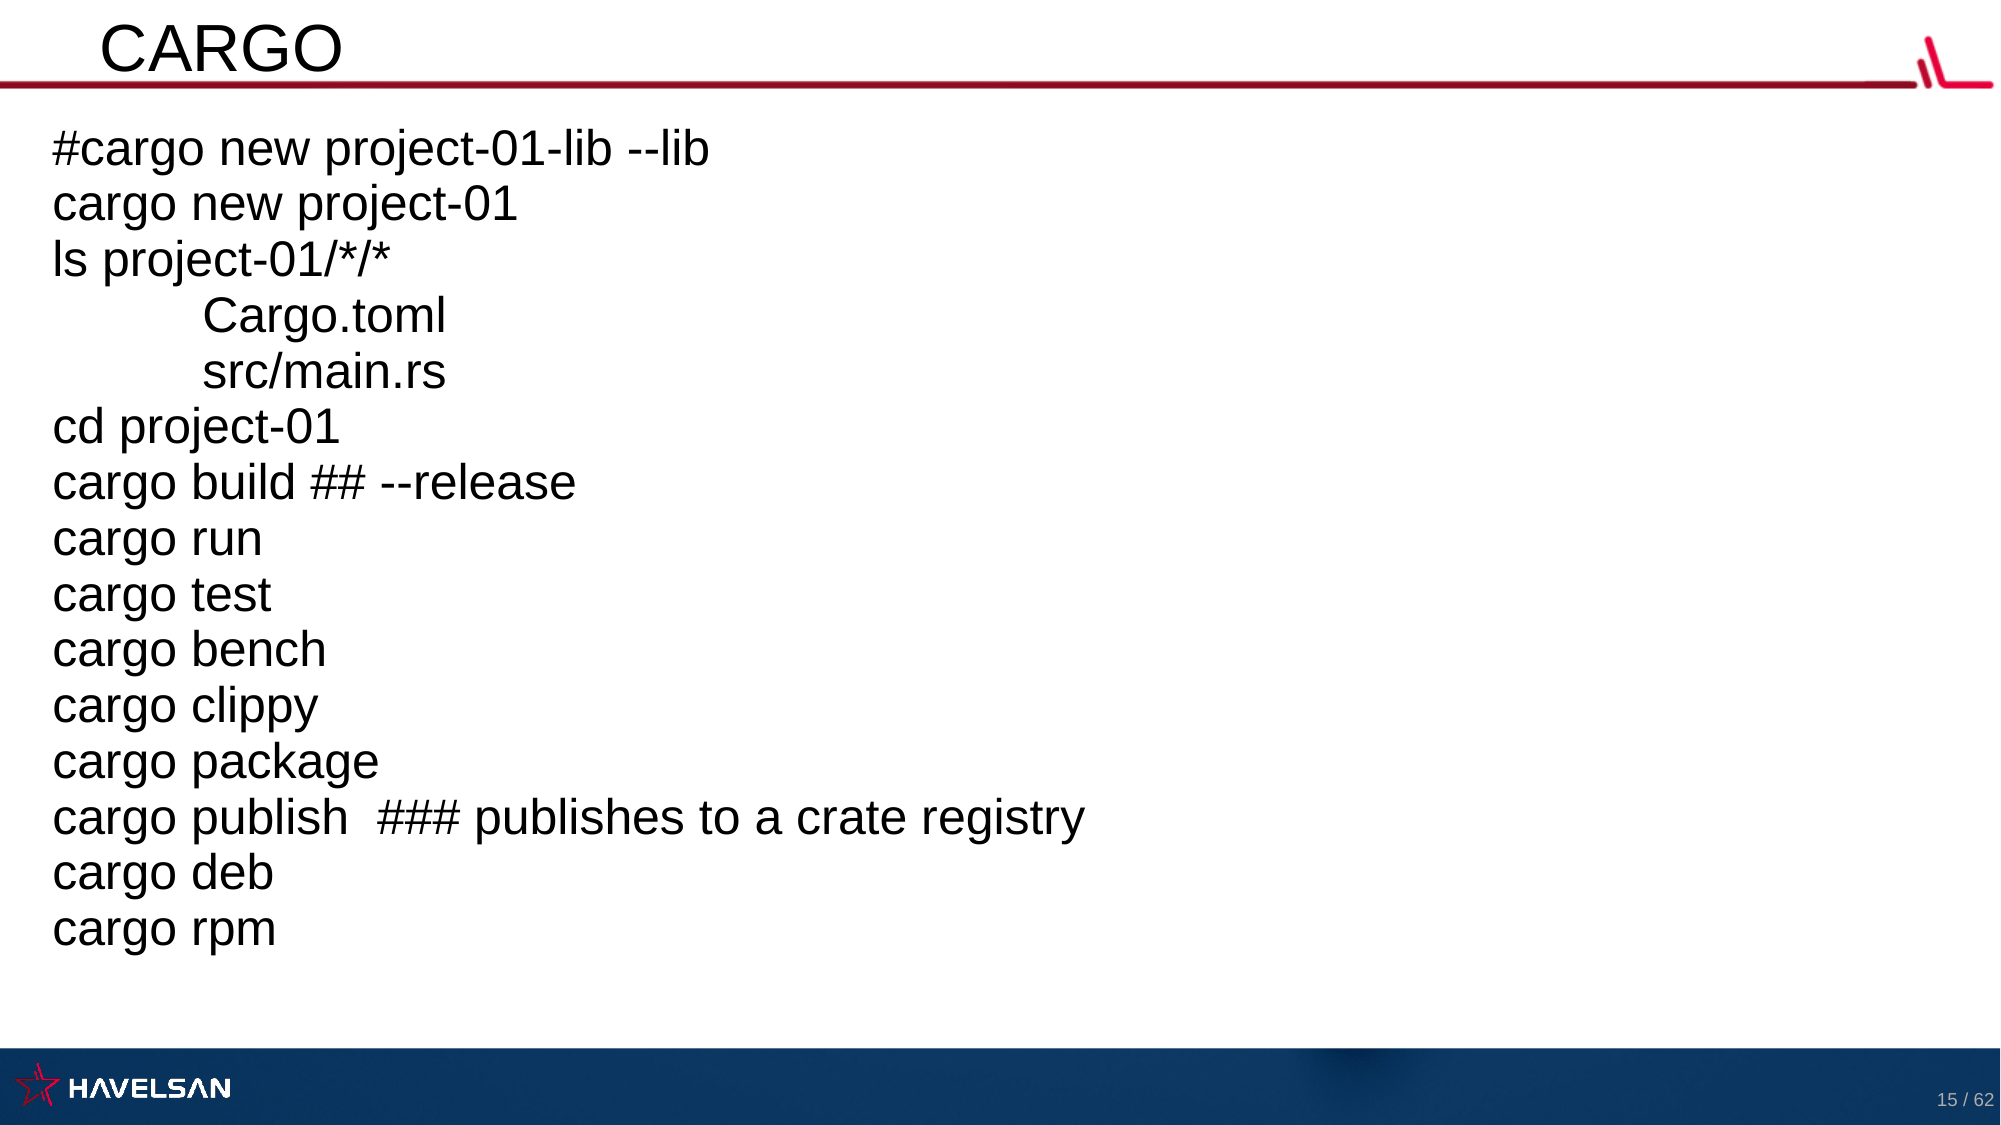

# CARGO
#cargo new project-01-lib --lib
cargo new project-01
ls project-01/*/*
	Cargo.toml
	src/main.rs
cd project-01
cargo build ## --release
cargo run
cargo test
cargo bench
cargo clippy
cargo package
cargo publish ### publishes to a crate registry
cargo deb
cargo rpm